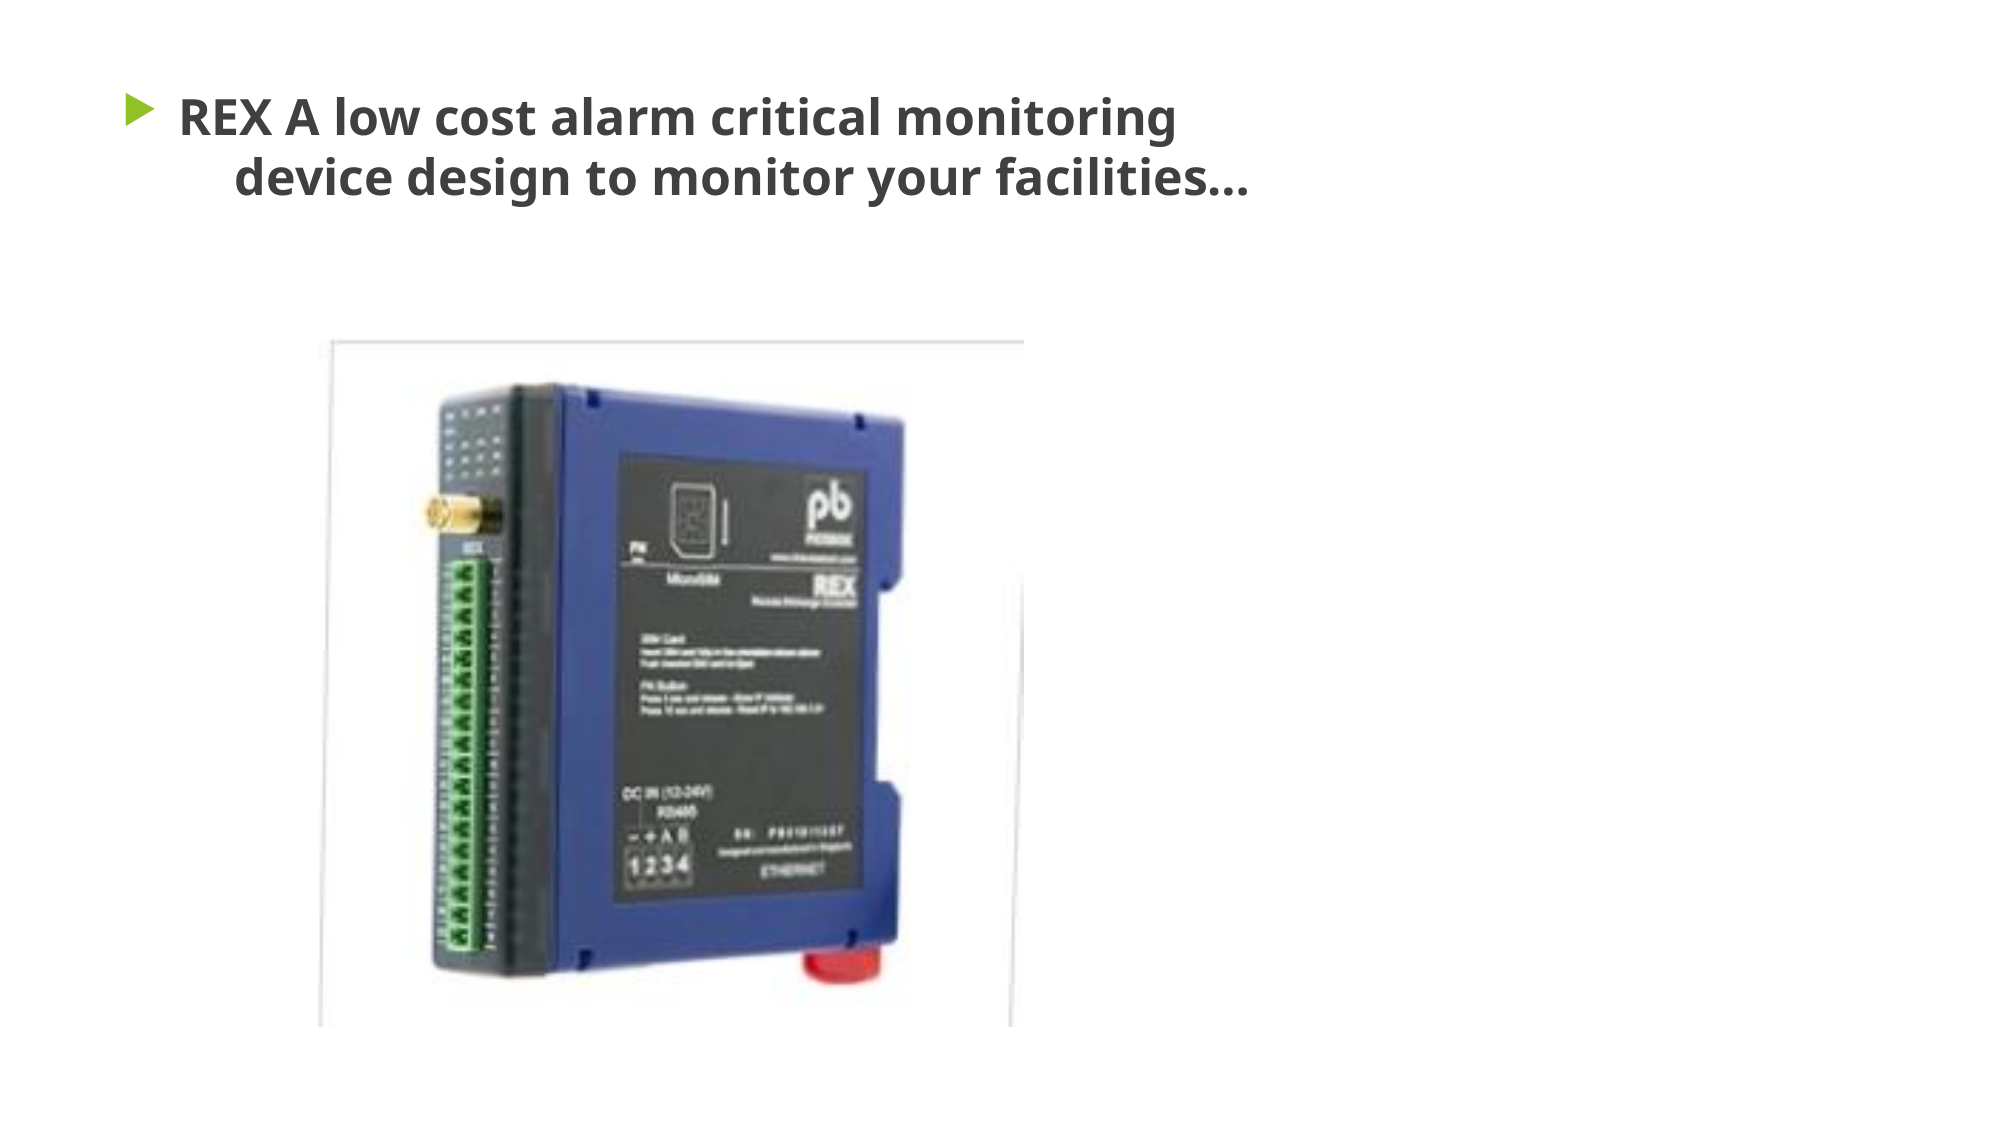

#
REX A low cost alarm critical monitoring device design to monitor your facilities…